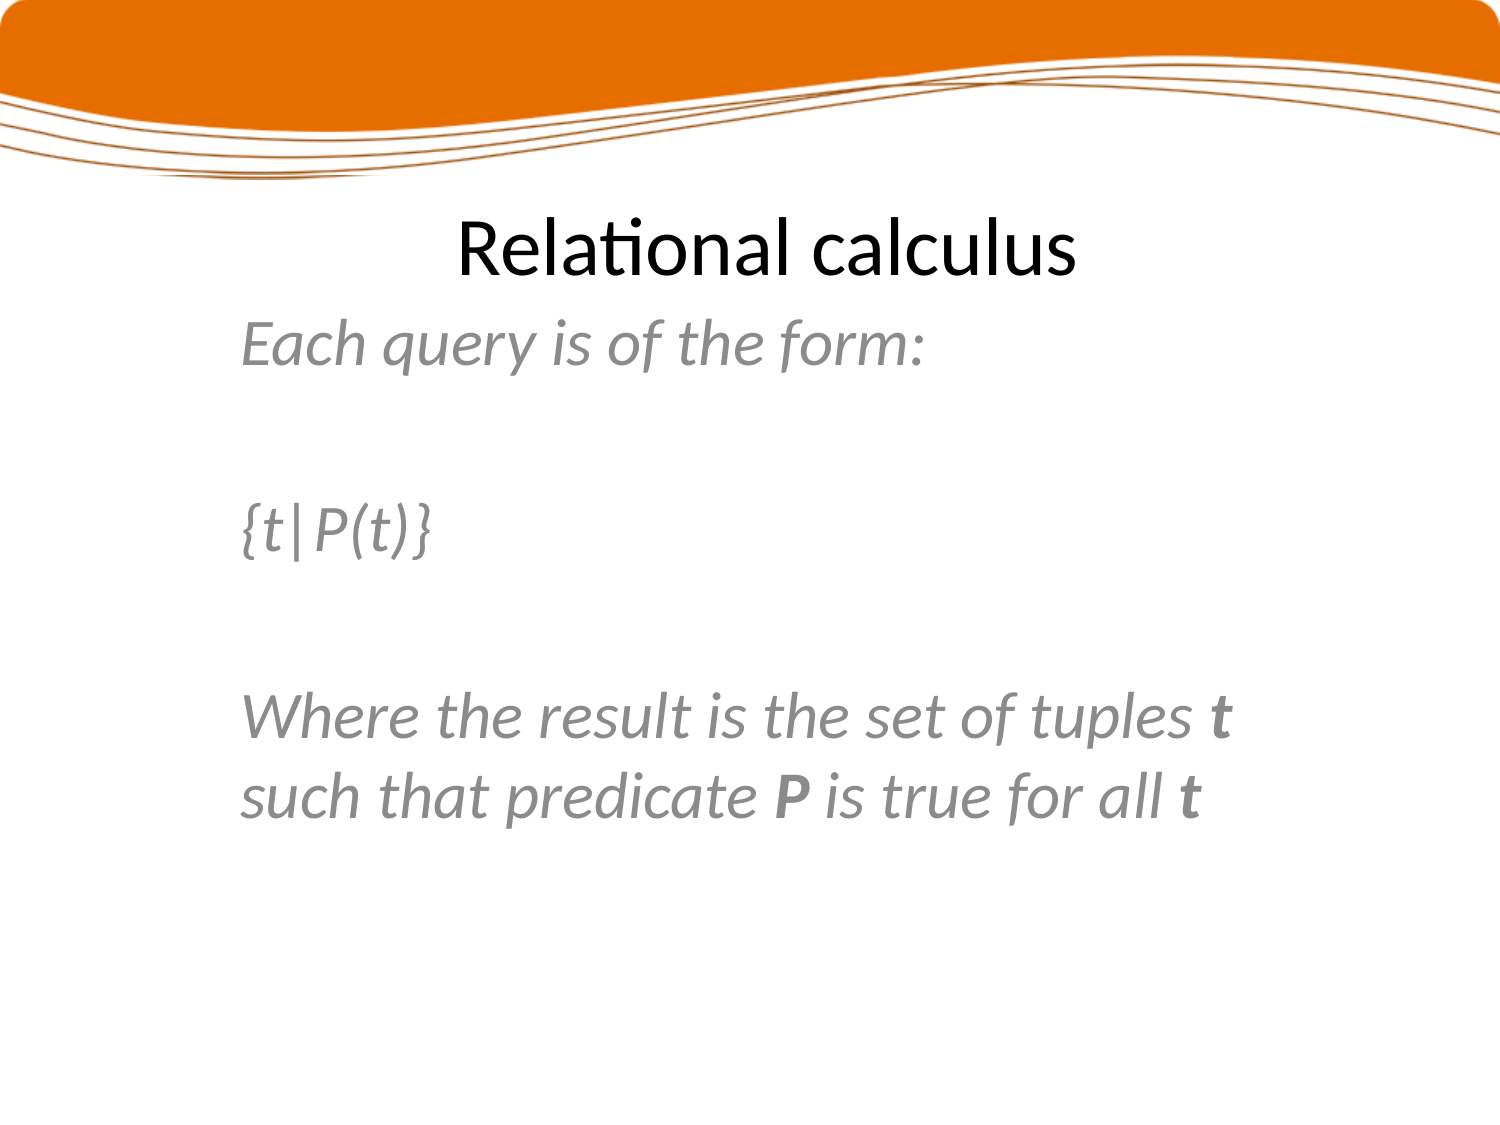

Relational calculus
# Each query is of the form:
{t|P(t)}
Where the result is the set of tuples t such that predicate P is true for all t